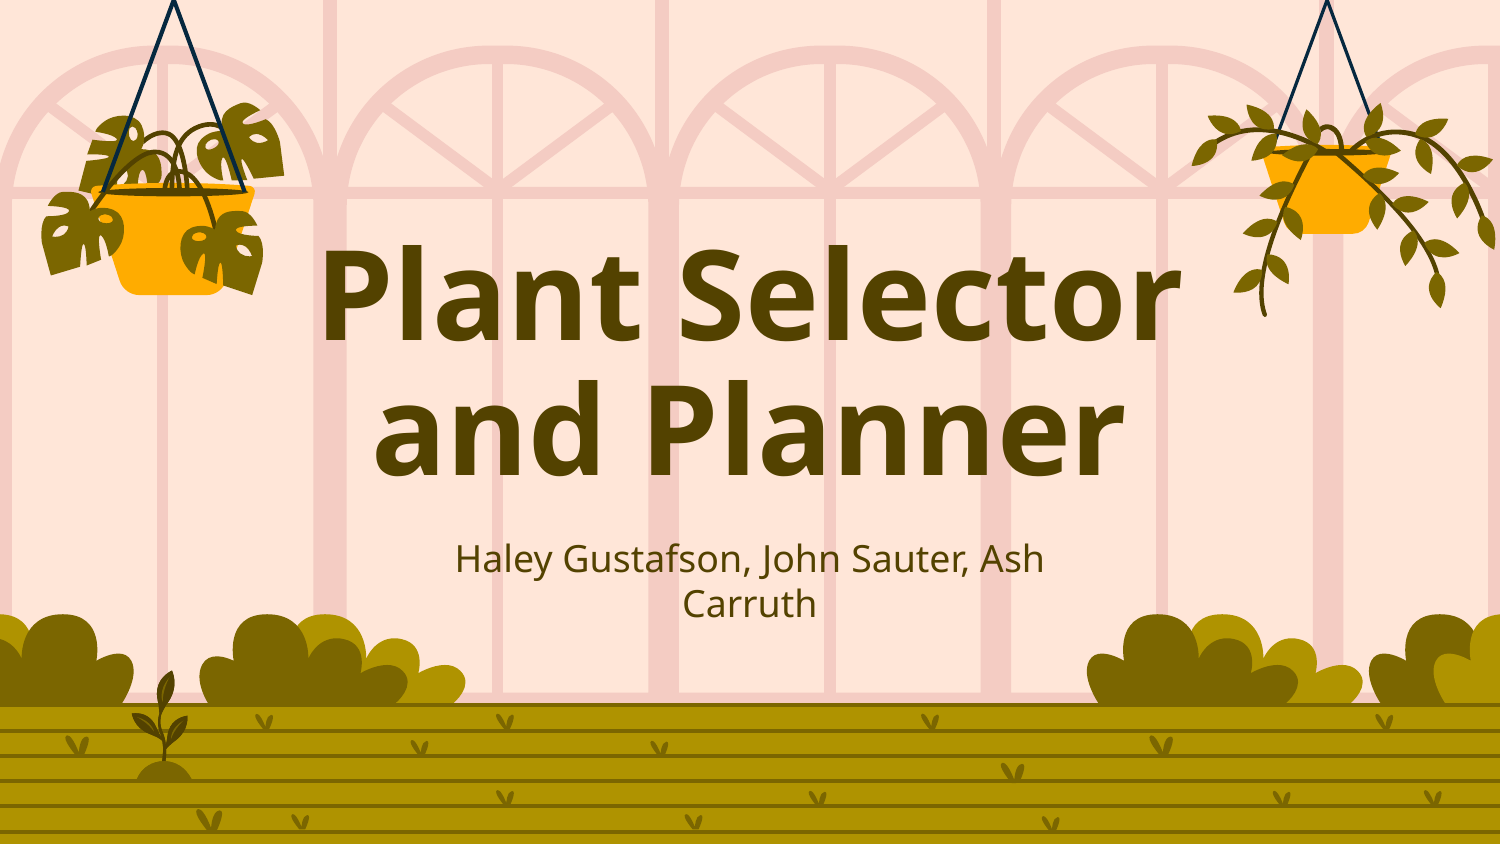

# Plant Selector and Planner
Haley Gustafson, John Sauter, Ash Carruth